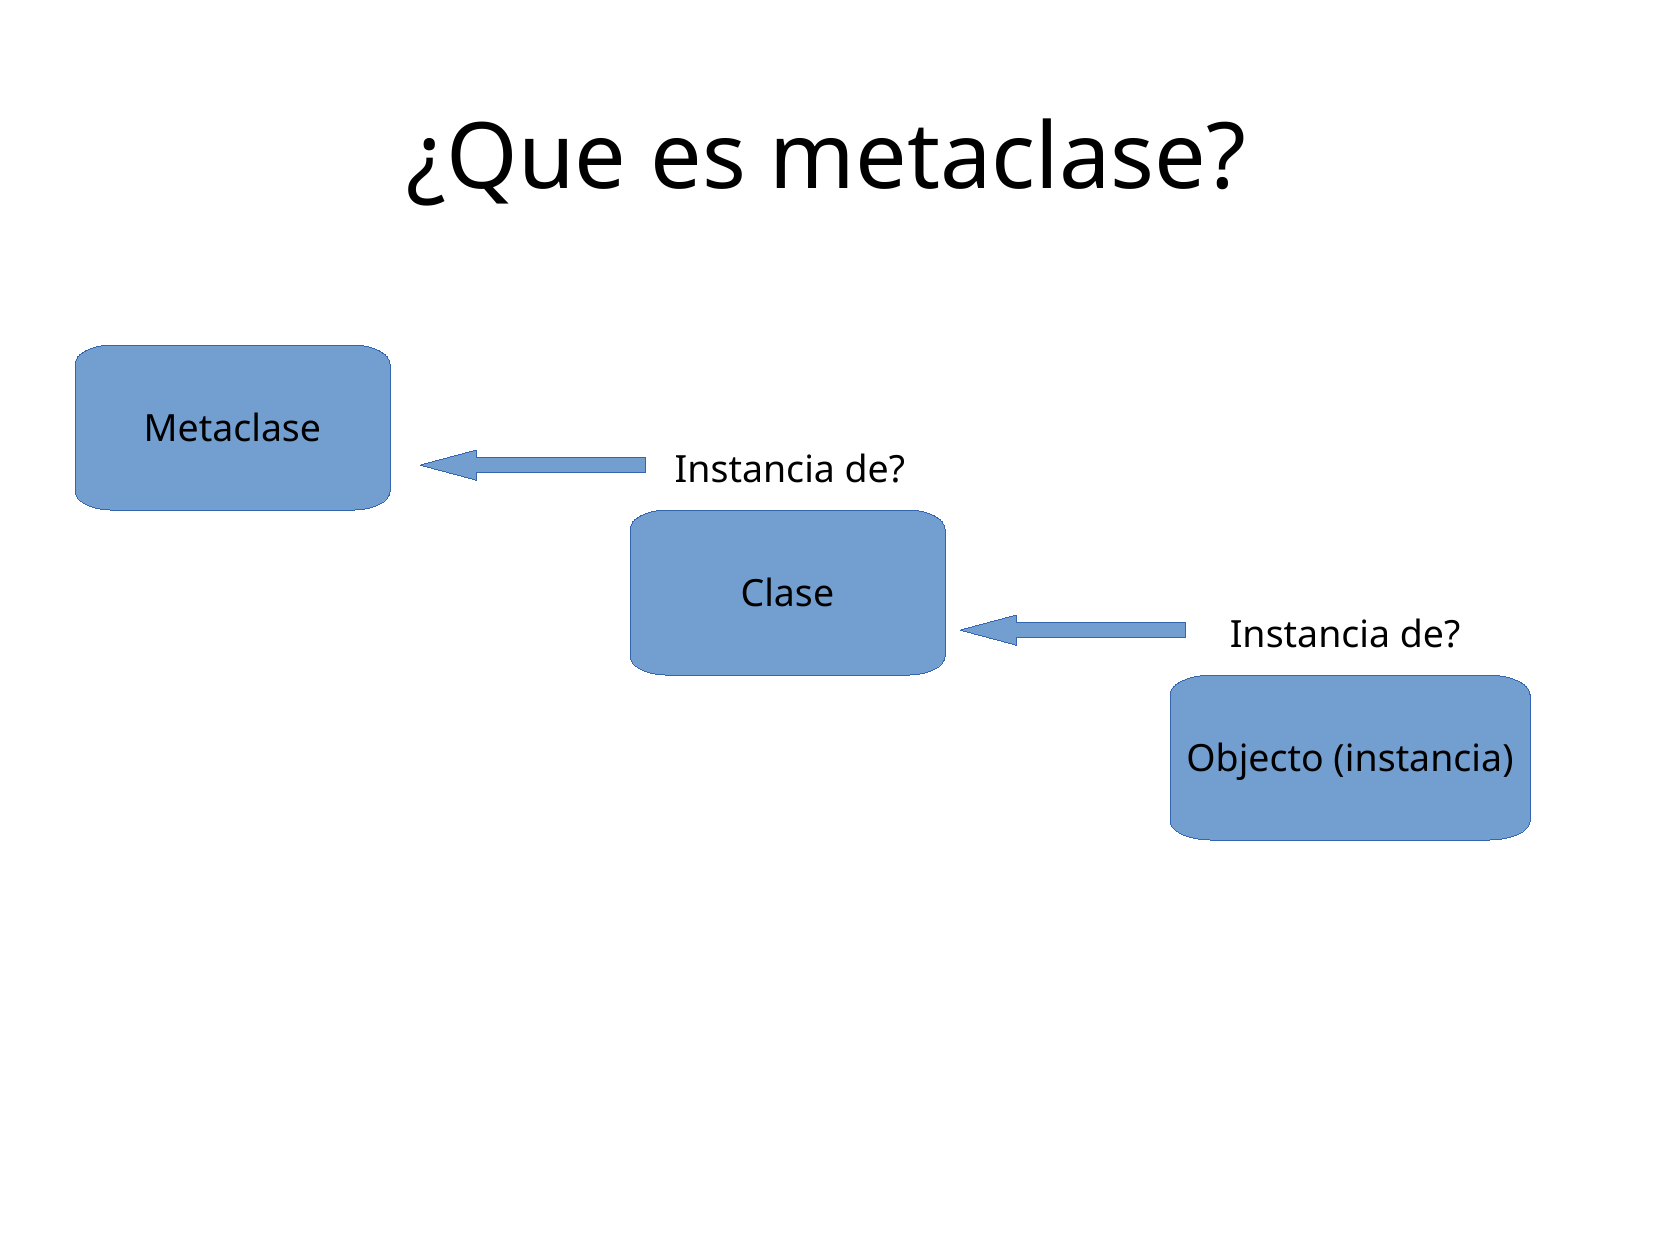

# ¿Que es metaclase?
Metaclase
Instancia de?
Clase
Instancia de?
Objecto (instancia)